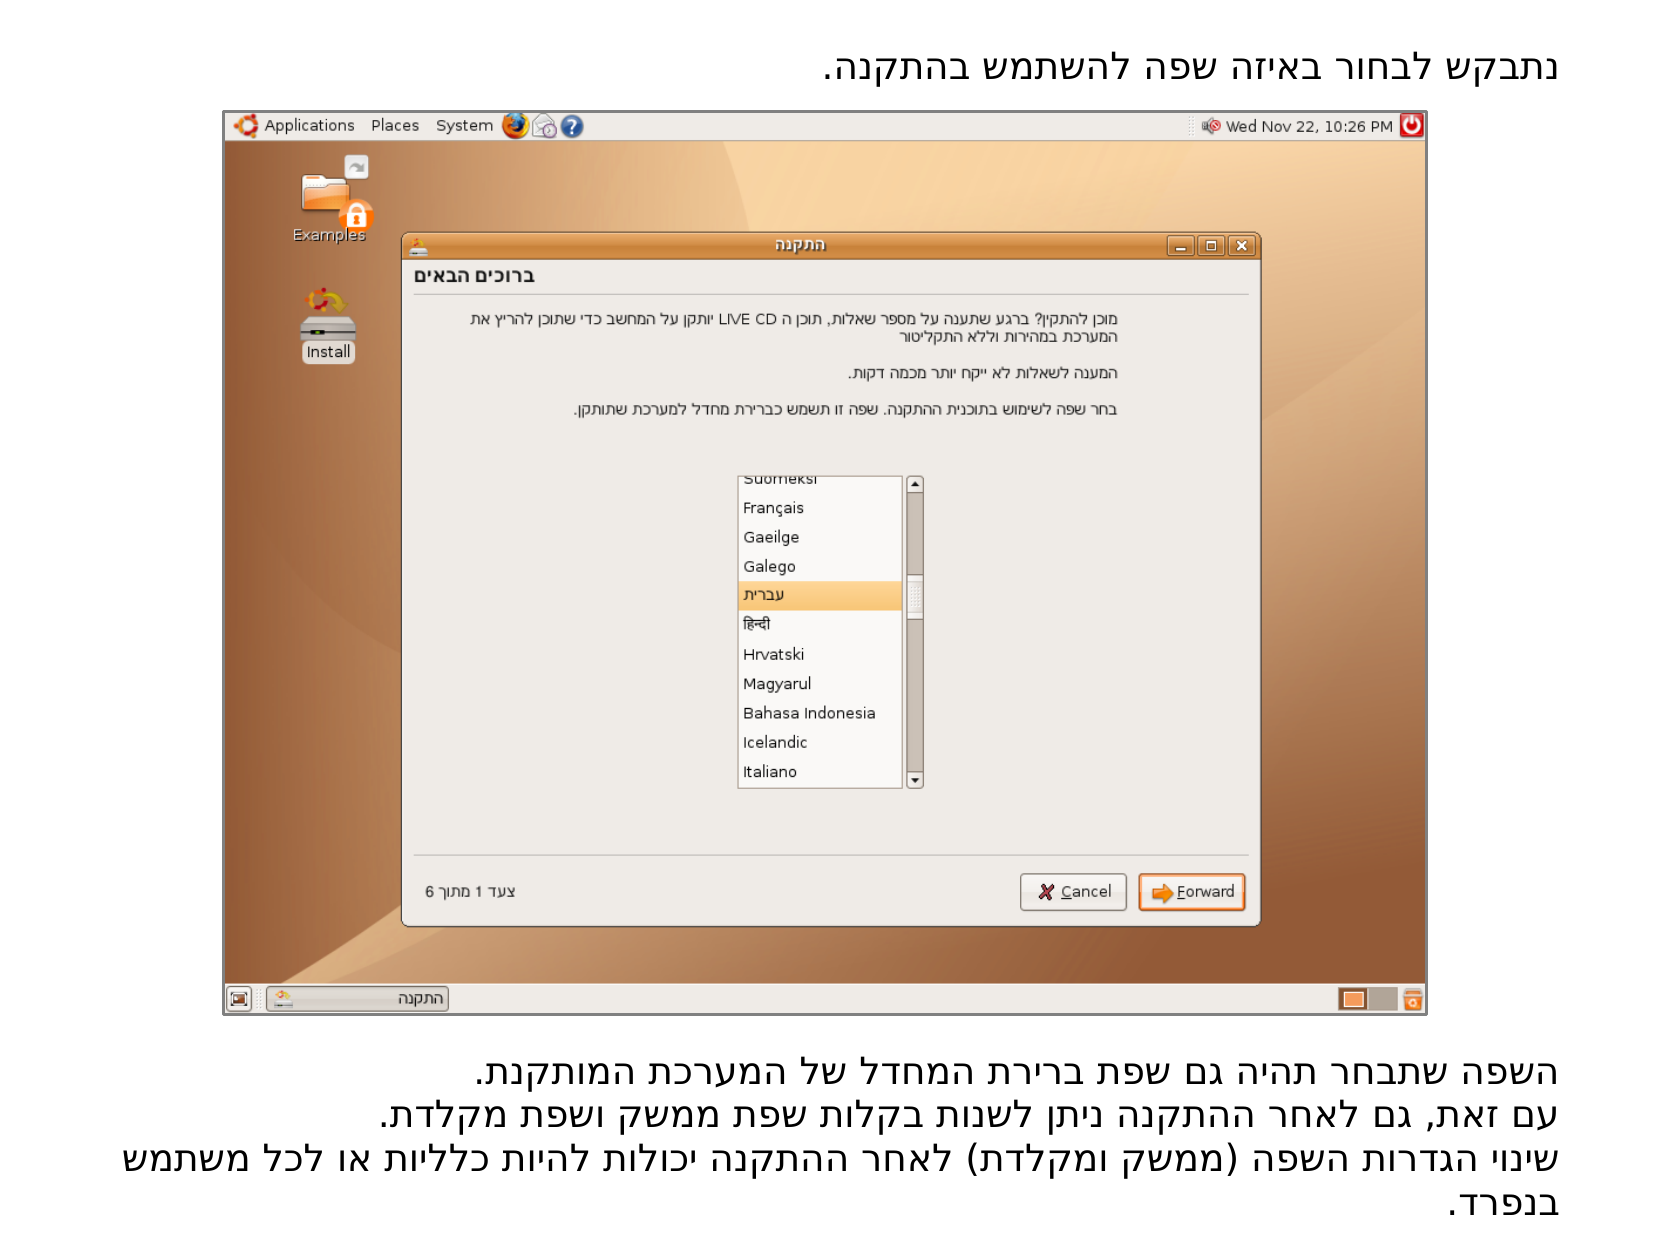

נתבקש לבחור באיזה שפה להשתמש בהתקנה.
השפה שתבחר תהיה גם שפת ברירת המחדל של המערכת המותקנת.
עם זאת, גם לאחר ההתקנה ניתן לשנות בקלות שפת ממשק ושפת מקלדת.
שינוי הגדרות השפה (ממשק ומקלדת) לאחר ההתקנה יכולות להיות כלליות או לכל משתמש בנפרד.